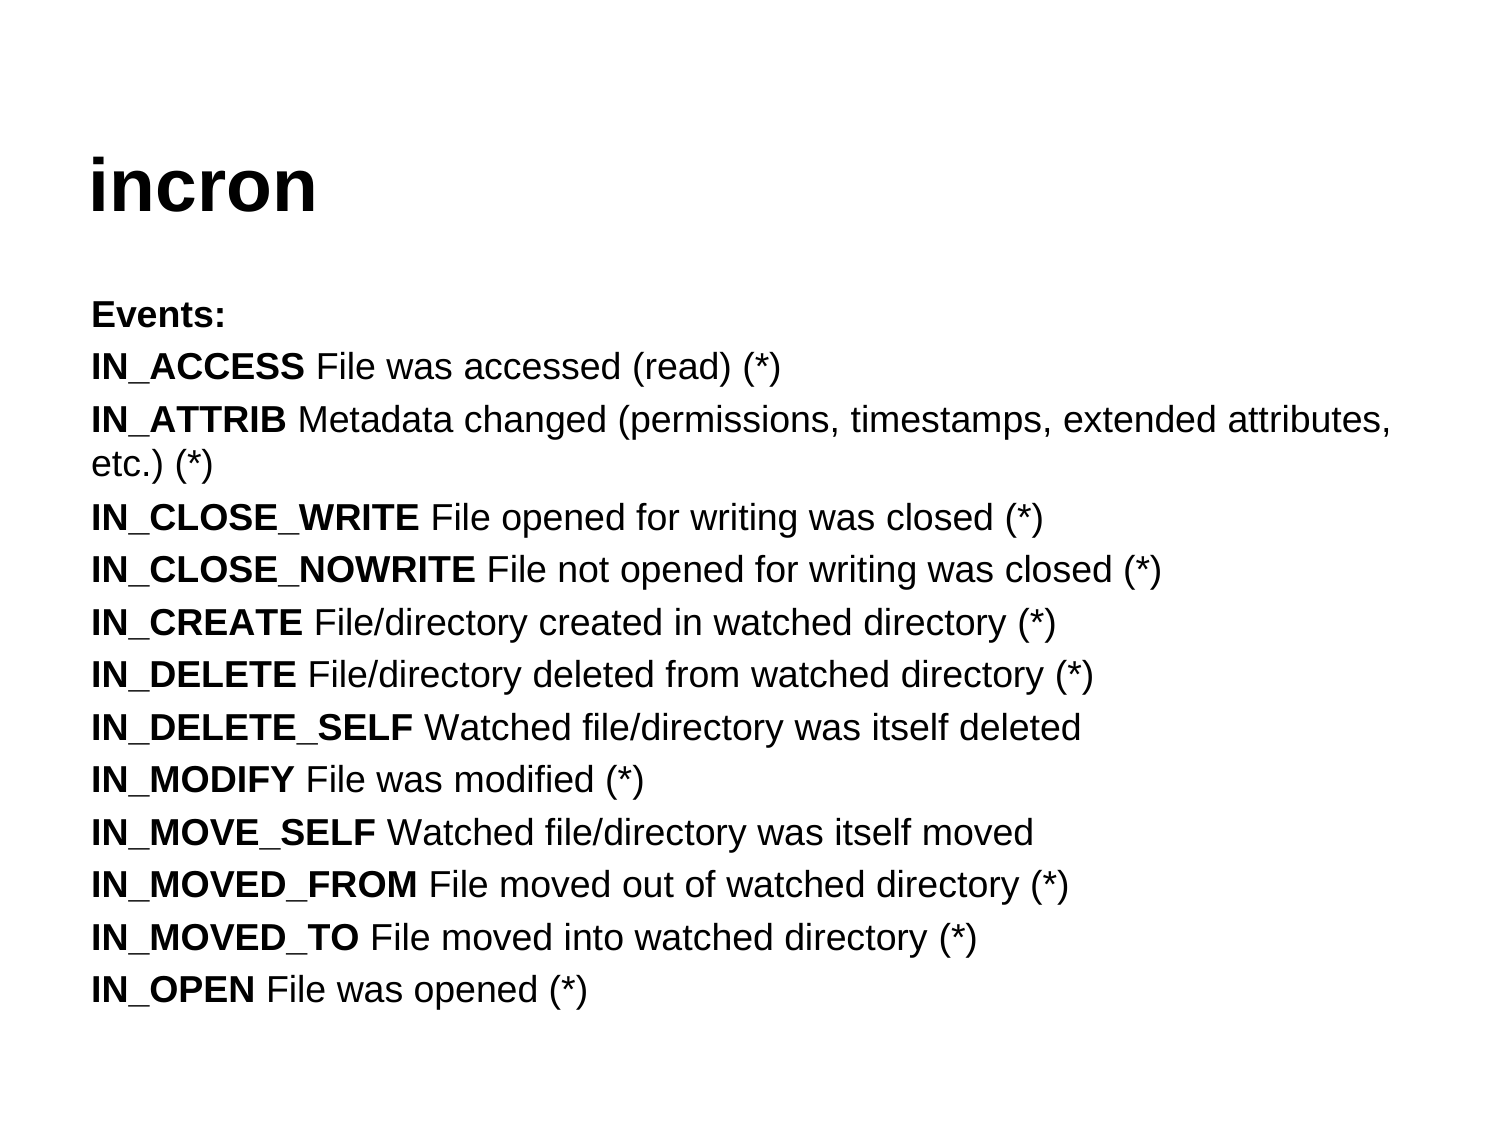

# incron
Events:
IN_ACCESS File was accessed (read) (*)
IN_ATTRIB Metadata changed (permissions, timestamps, extended attributes, etc.) (*)
IN_CLOSE_WRITE File opened for writing was closed (*) IN_CLOSE_NOWRITE File not opened for writing was closed (*) IN_CREATE File/directory created in watched directory (*) IN_DELETE File/directory deleted from watched directory (*) IN_DELETE_SELF Watched file/directory was itself deleted IN_MODIFY File was modified (*)
IN_MOVE_SELF Watched file/directory was itself moved IN_MOVED_FROM File moved out of watched directory (*) IN_MOVED_TO File moved into watched directory (*) IN_OPEN File was opened (*)